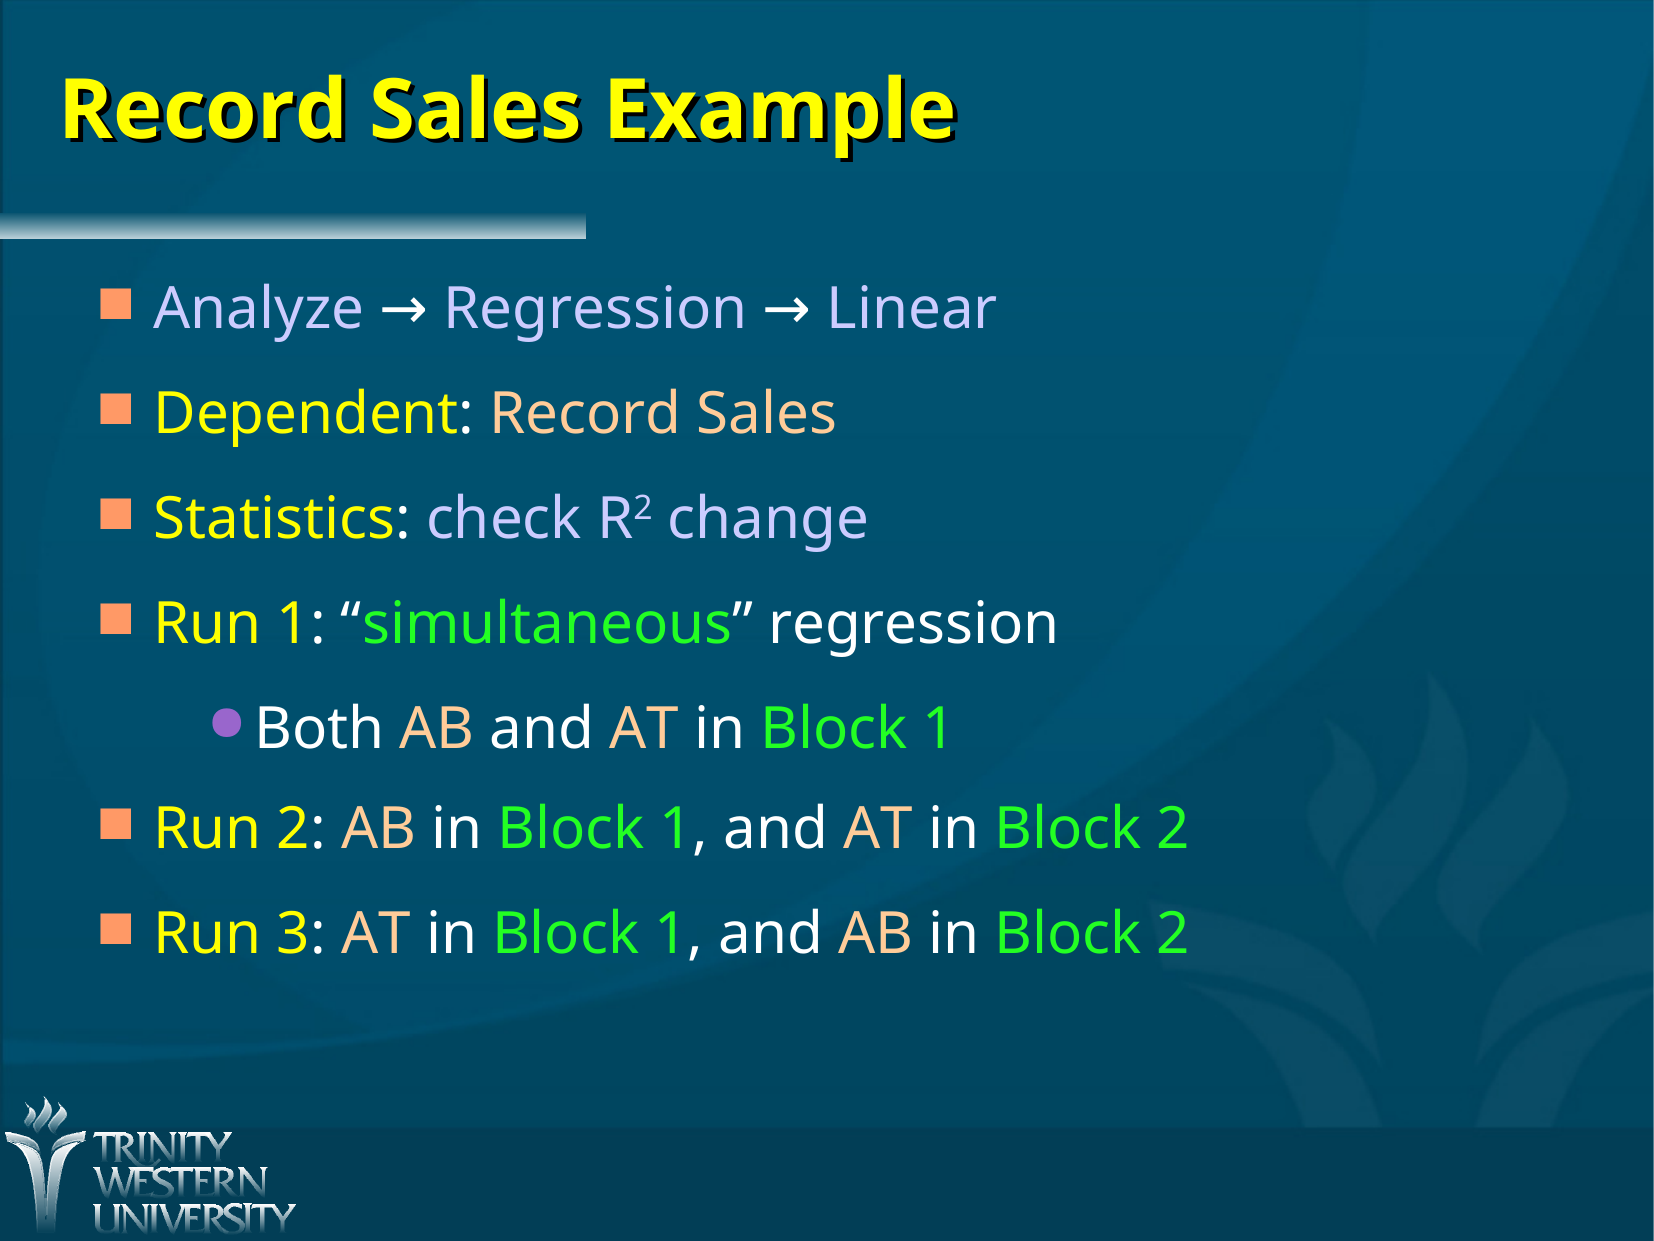

Record Sales Example
# Analyze → Regression → Linear
Dependent: Record Sales
Statistics: check R2 change
Run 1: “simultaneous” regression
Both AB and AT in Block 1
Run 2: AB in Block 1, and AT in Block 2
Run 3: AT in Block 1, and AB in Block 2